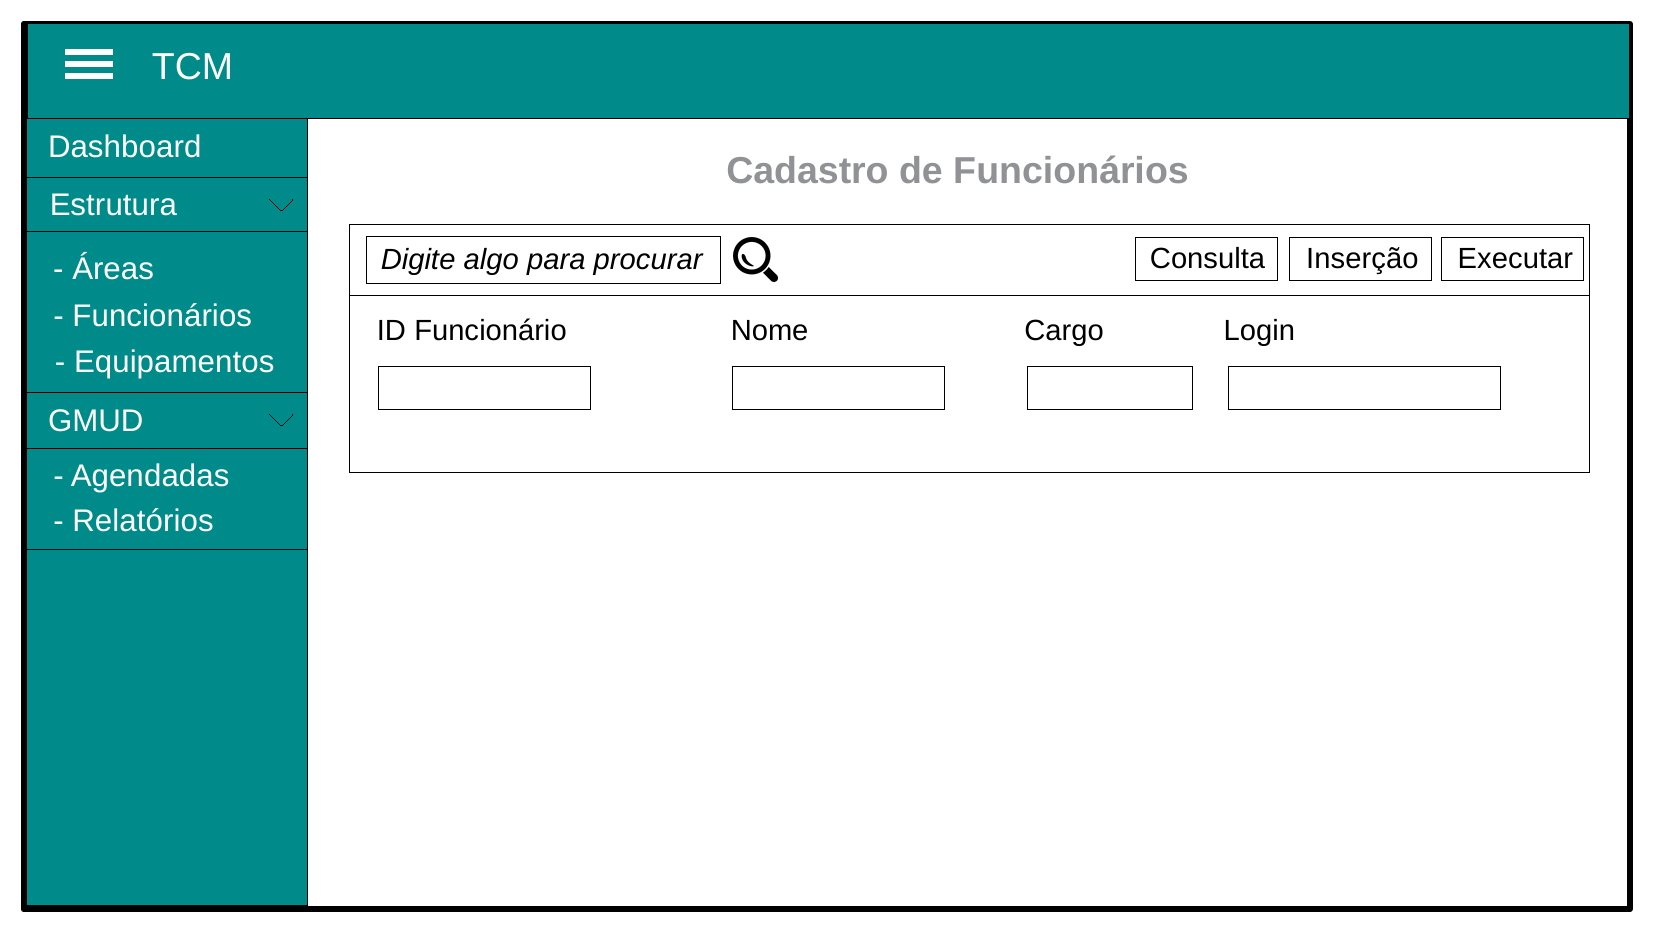

TCM
Dashboard
Cadastro de Funcionários
Estrutura
Consulta
Inserção
Executar
Digite algo para procurar
- Áreas
- Funcionários
ID Funcionário
Nome
Cargo
Login
- Equipamentos
GMUD
- Agendadas
- Relatórios